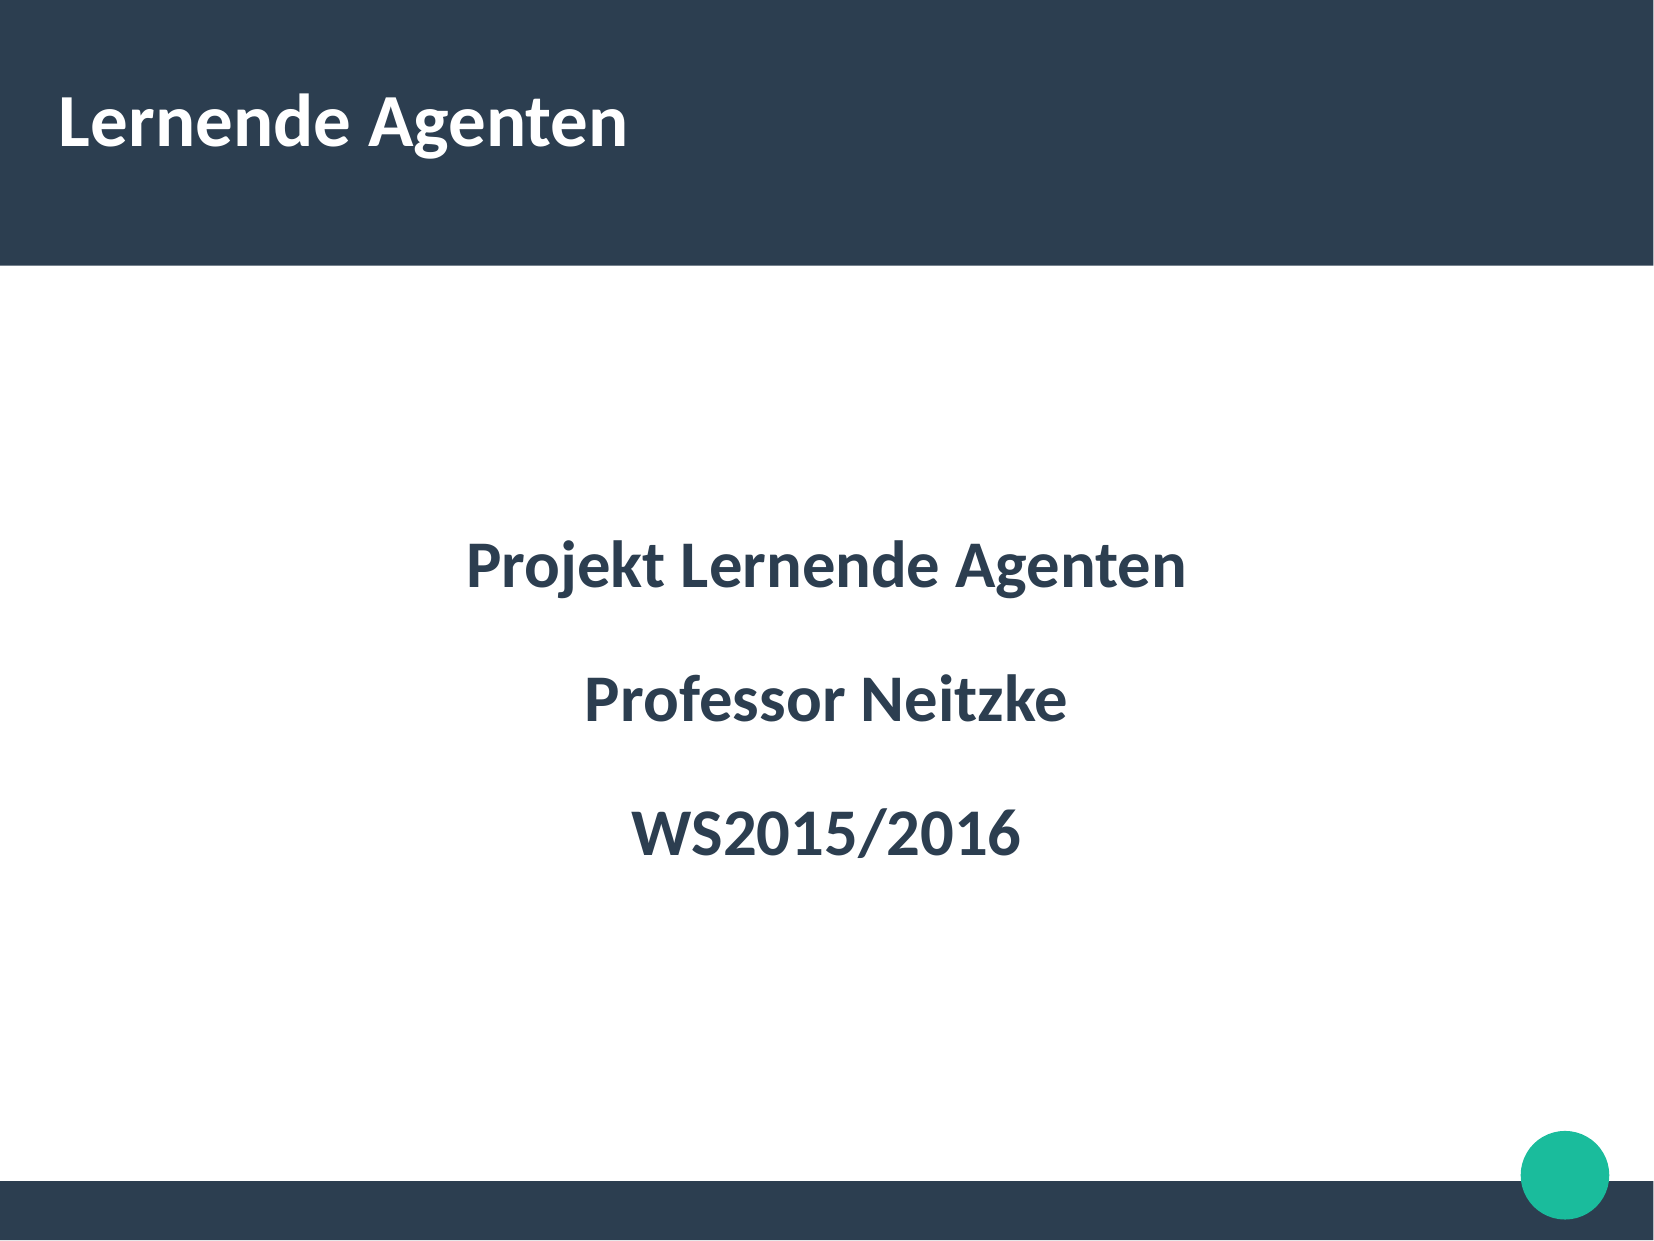

# Lernende Agenten
Projekt Lernende Agenten
Professor Neitzke
WS2015/2016